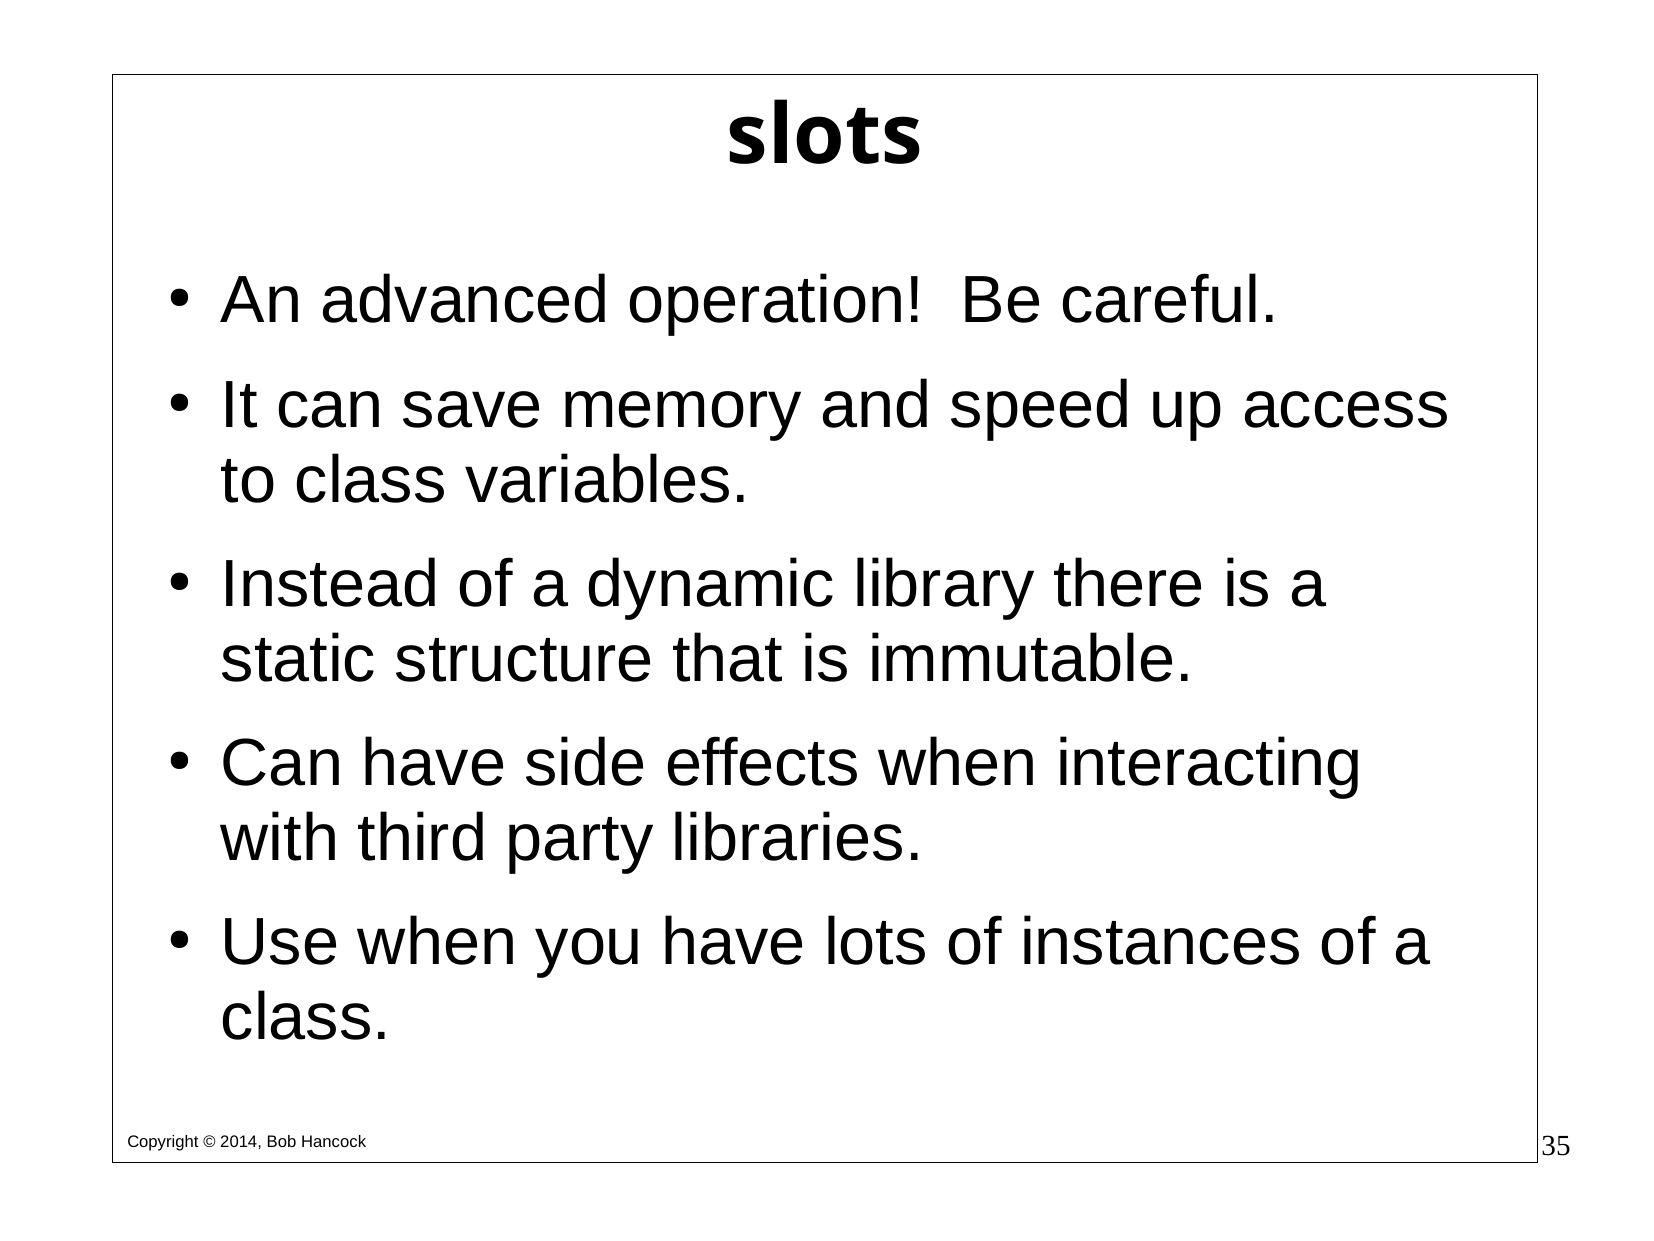

# slots
An advanced operation! Be careful.
It can save memory and speed up access to class variables.
Instead of a dynamic library there is a static structure that is immutable.
Can have side effects when interacting with third party libraries.
Use when you have lots of instances of a class.
Copyright © 2014, Bob Hancock
35